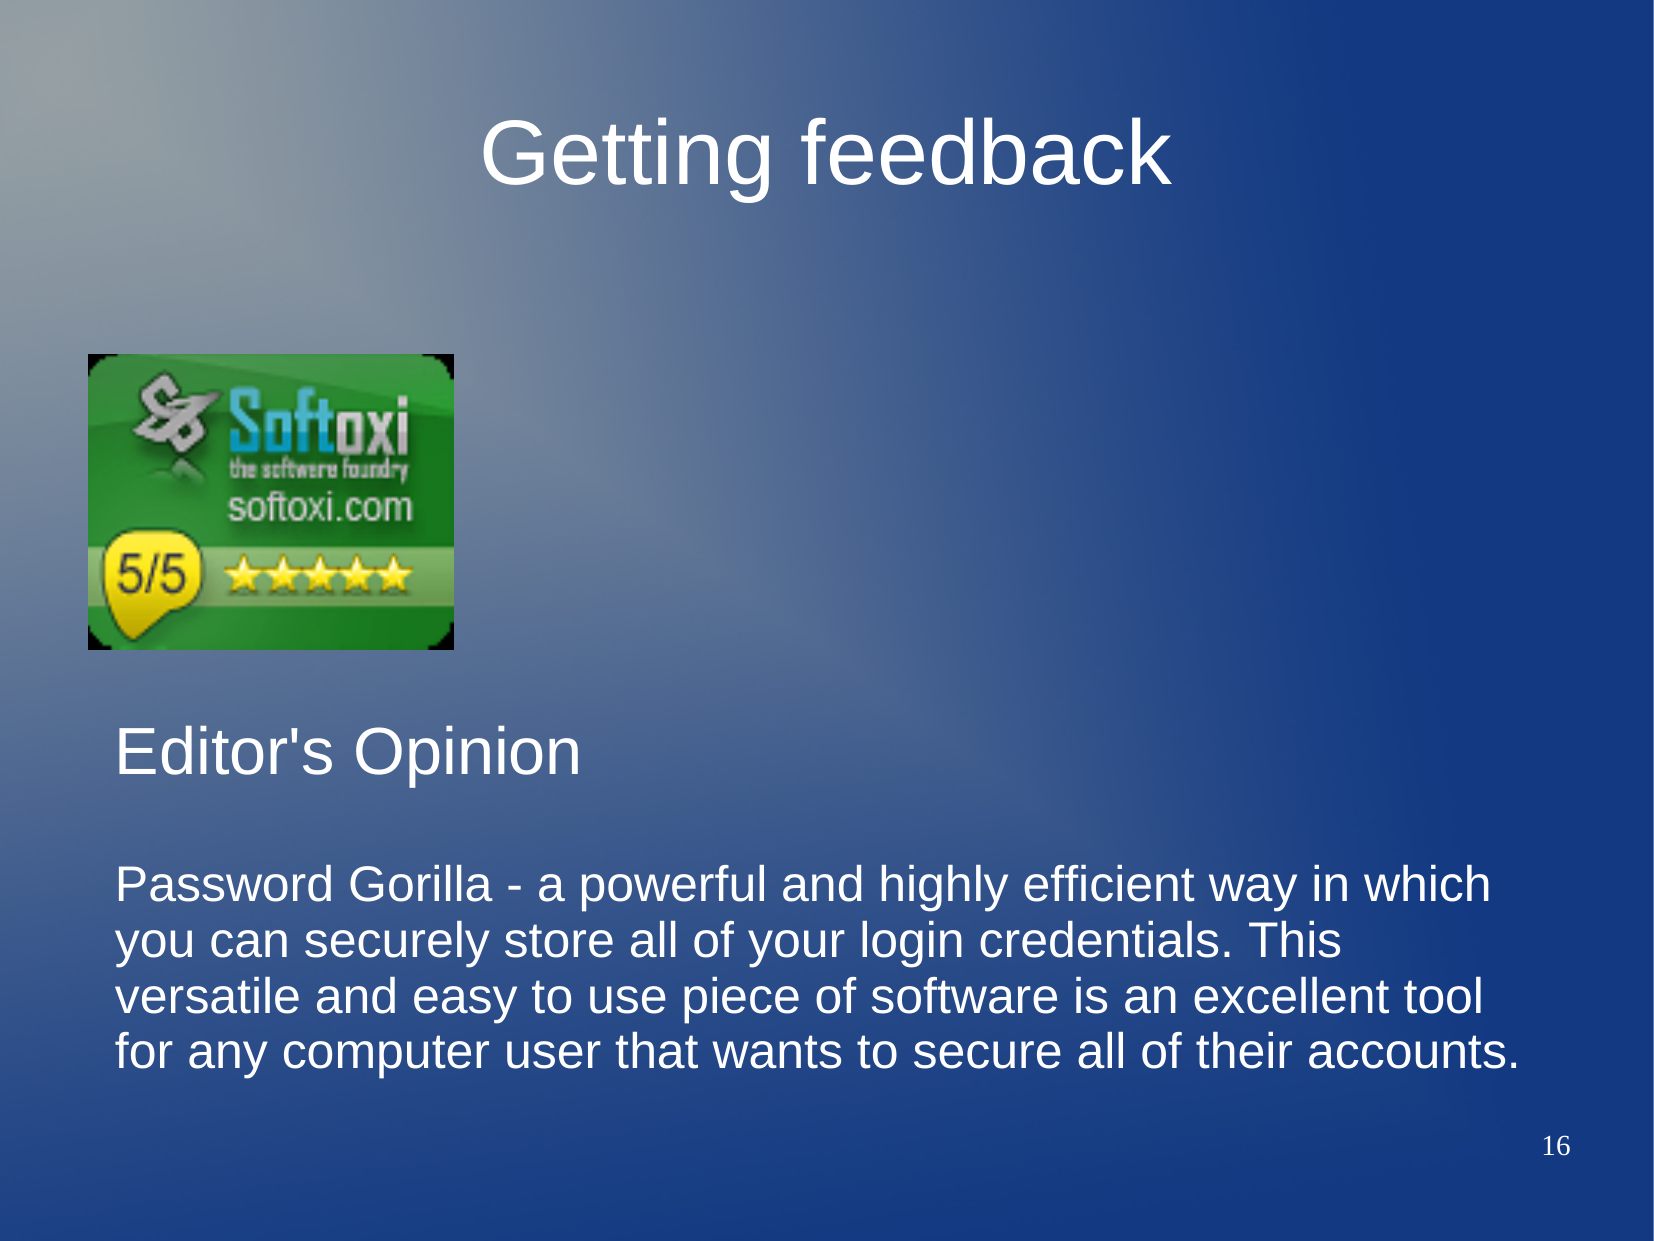

# Getting feedback
Editor's Opinion
Password Gorilla - a powerful and highly efficient way in which you can securely store all of your login credentials. This versatile and easy to use piece of software is an excellent tool for any computer user that wants to secure all of their accounts.
16